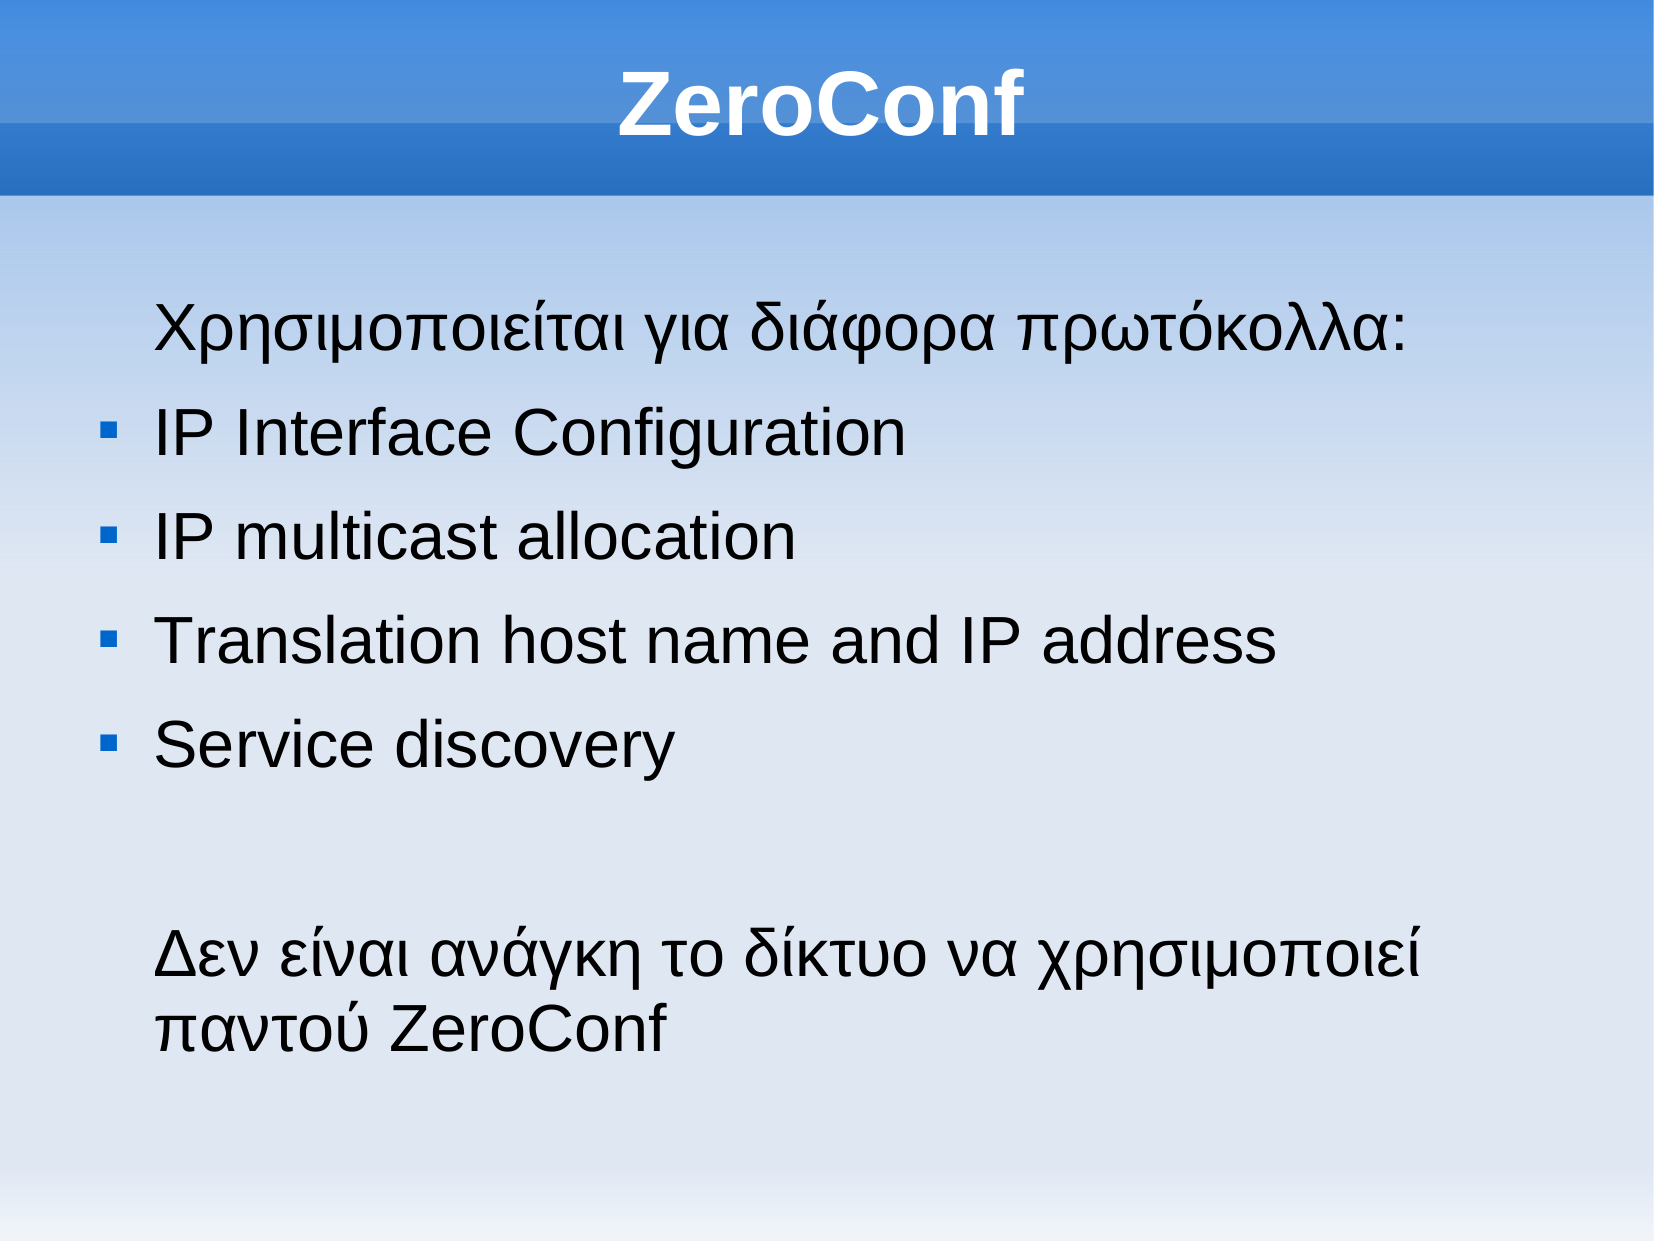

# ZeroConf
Χρησιμοποιείται για διάφορα πρωτόκολλα:
IP Interface Configuration
IP multicast allocation
Translation host name and IP address
Service discovery
Δεν είναι ανάγκη το δίκτυο να χρησιμοποιεί παντού ZeroConf